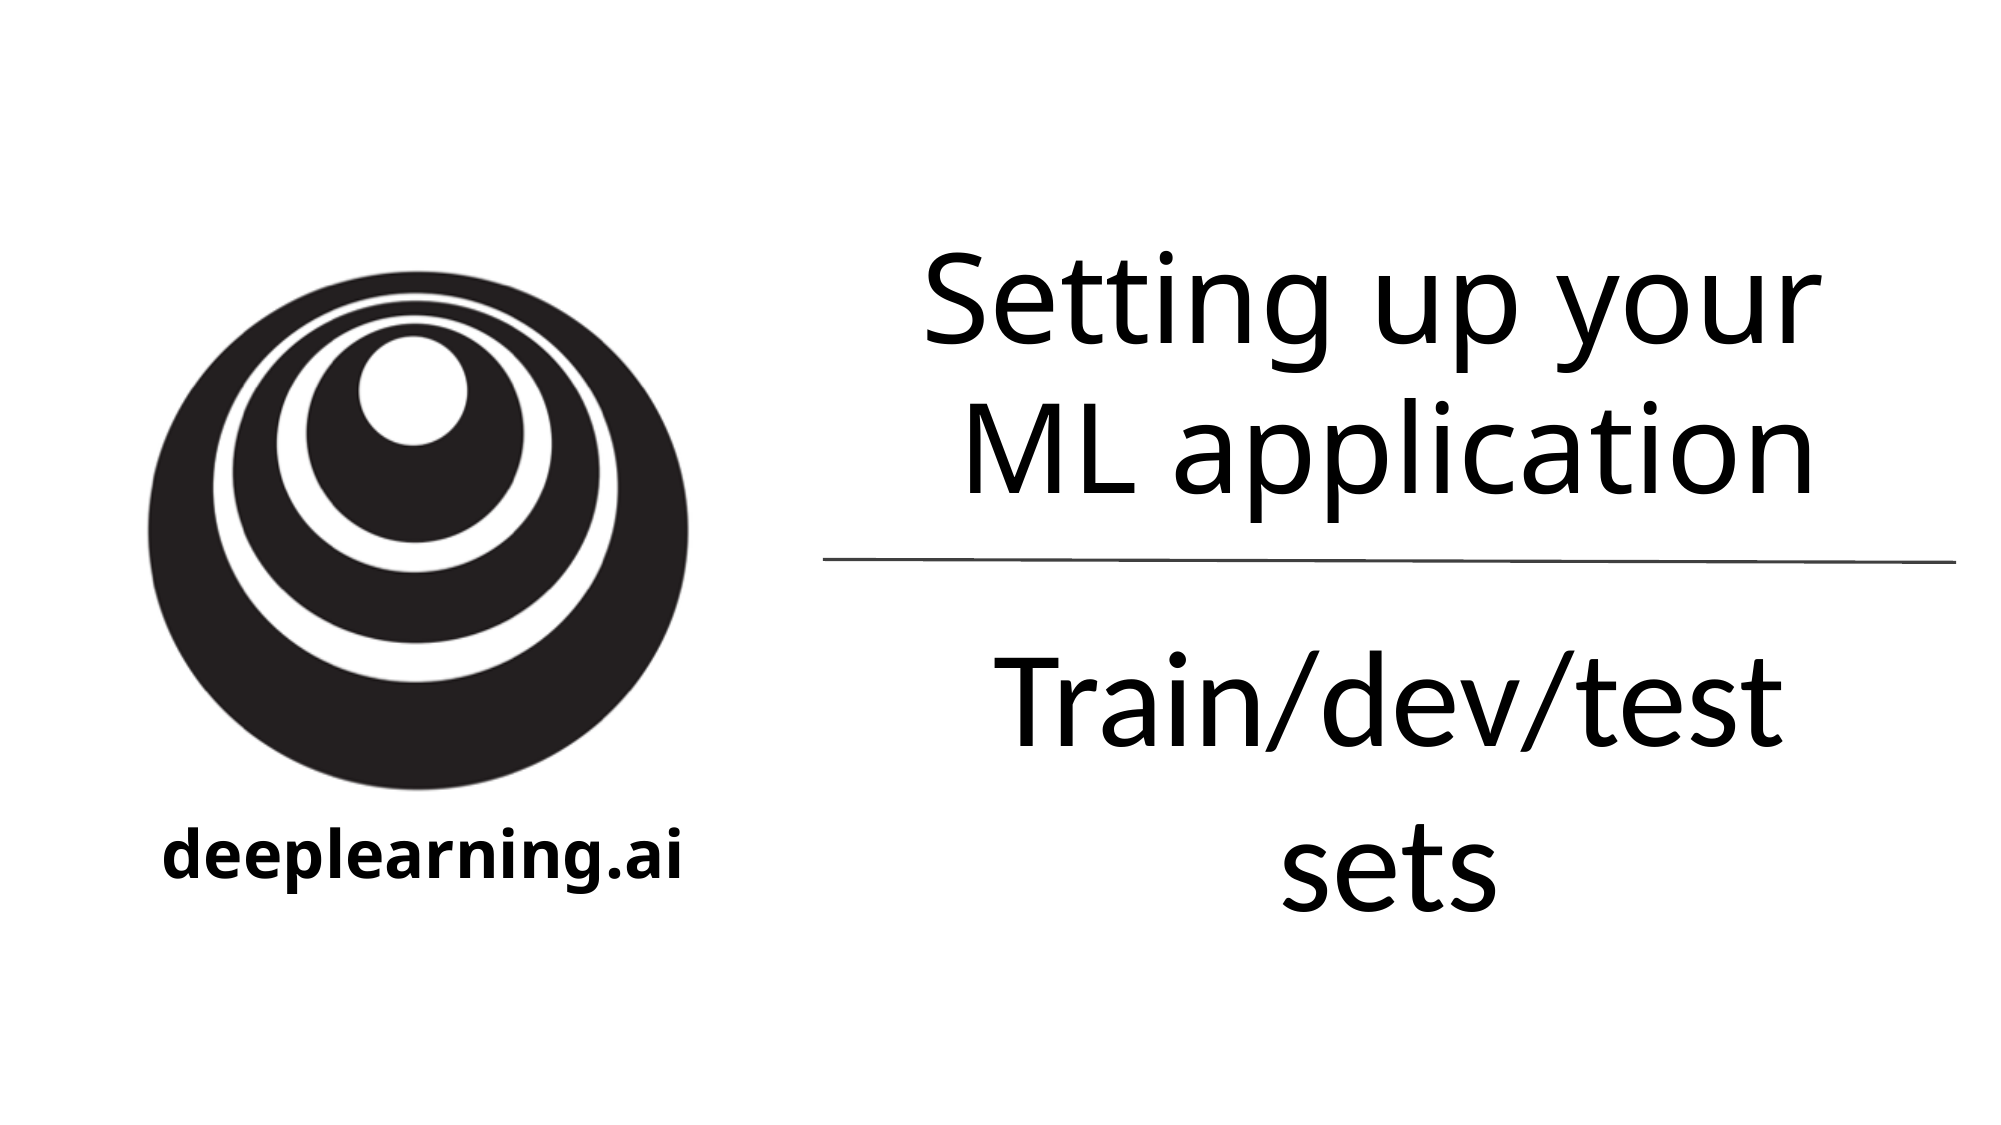

# Setting up your ML application
deeplearning.ai
Train/dev/test
sets